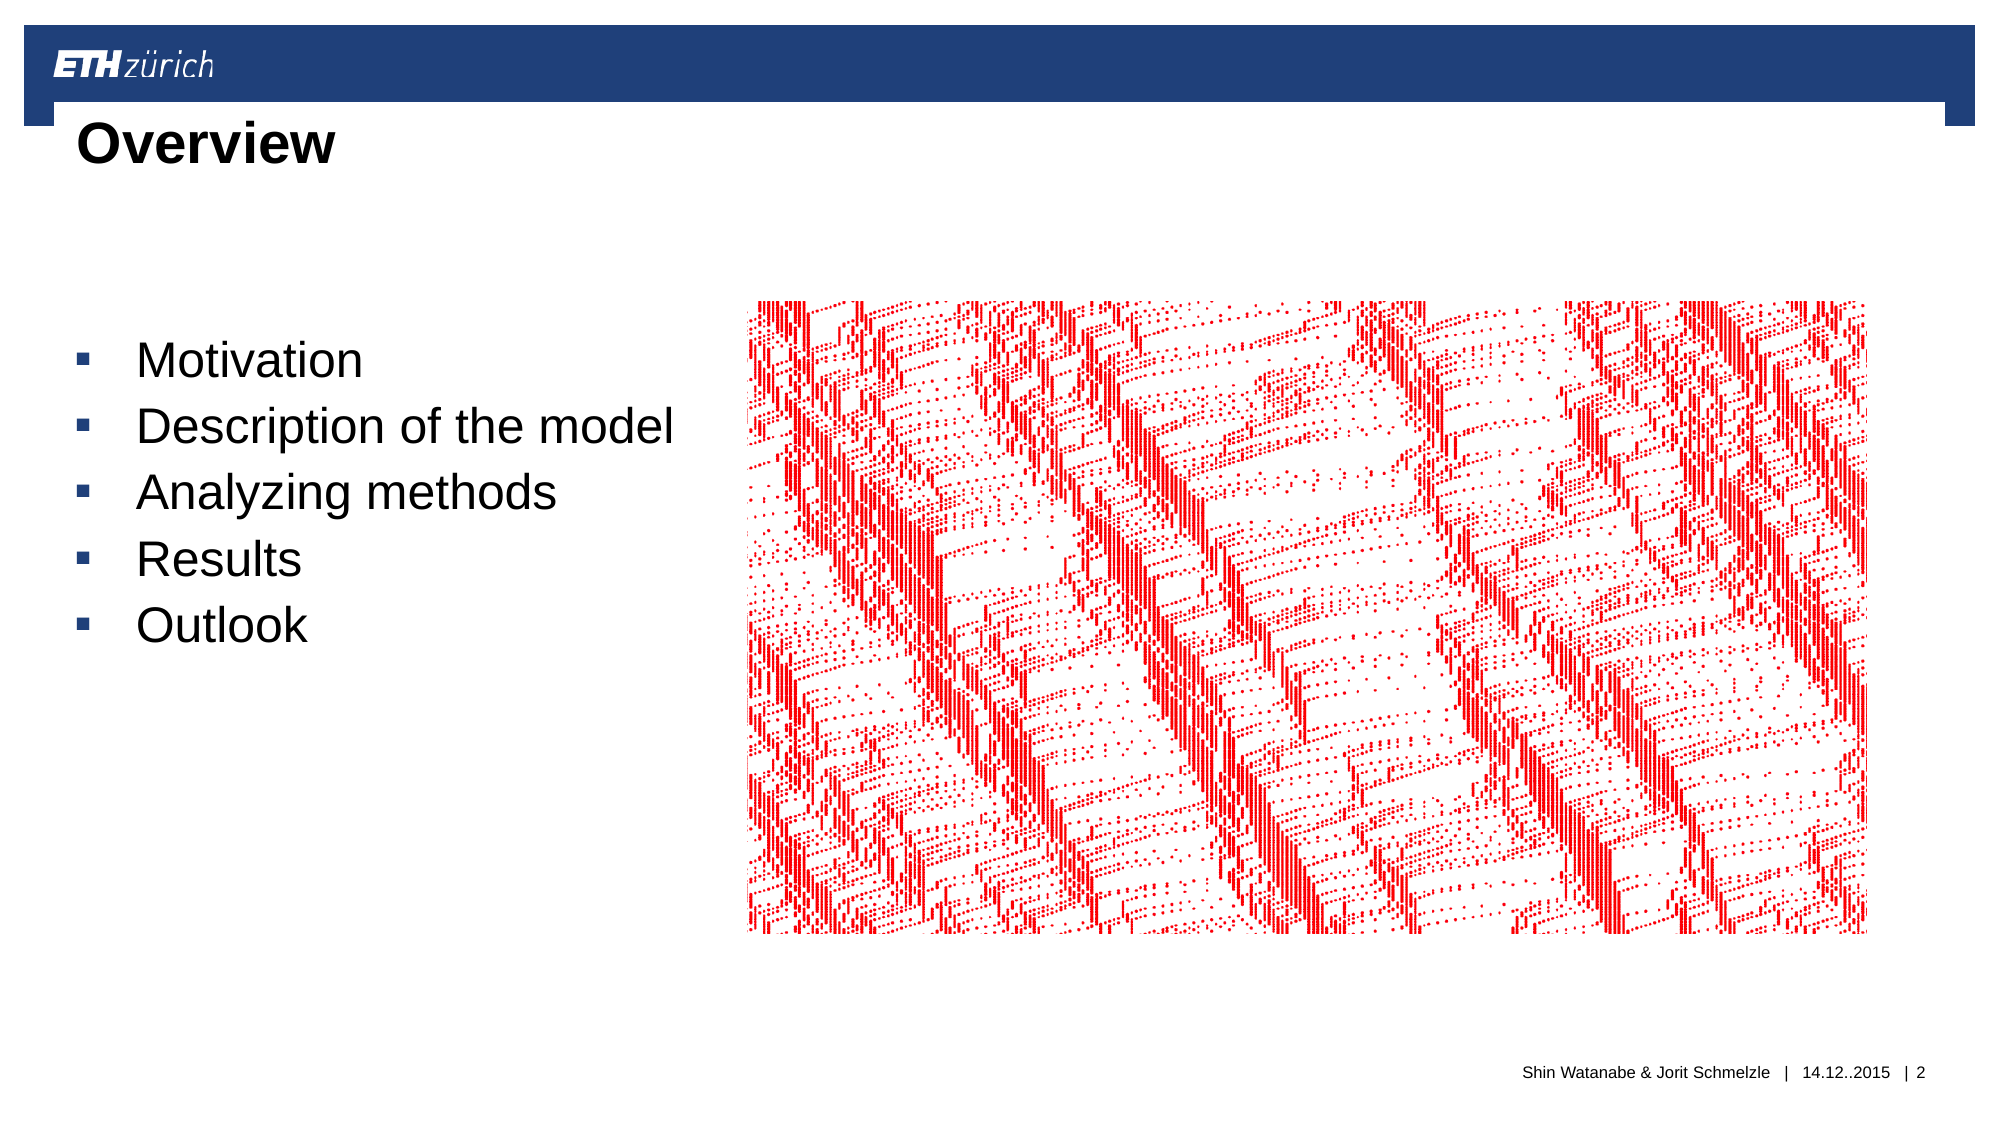

# Overview
Motivation
Description of the model
Analyzing methods
Results
Outlook
First name Surname (edit via “View” > “Header & Footer”)
12.12.2014
2